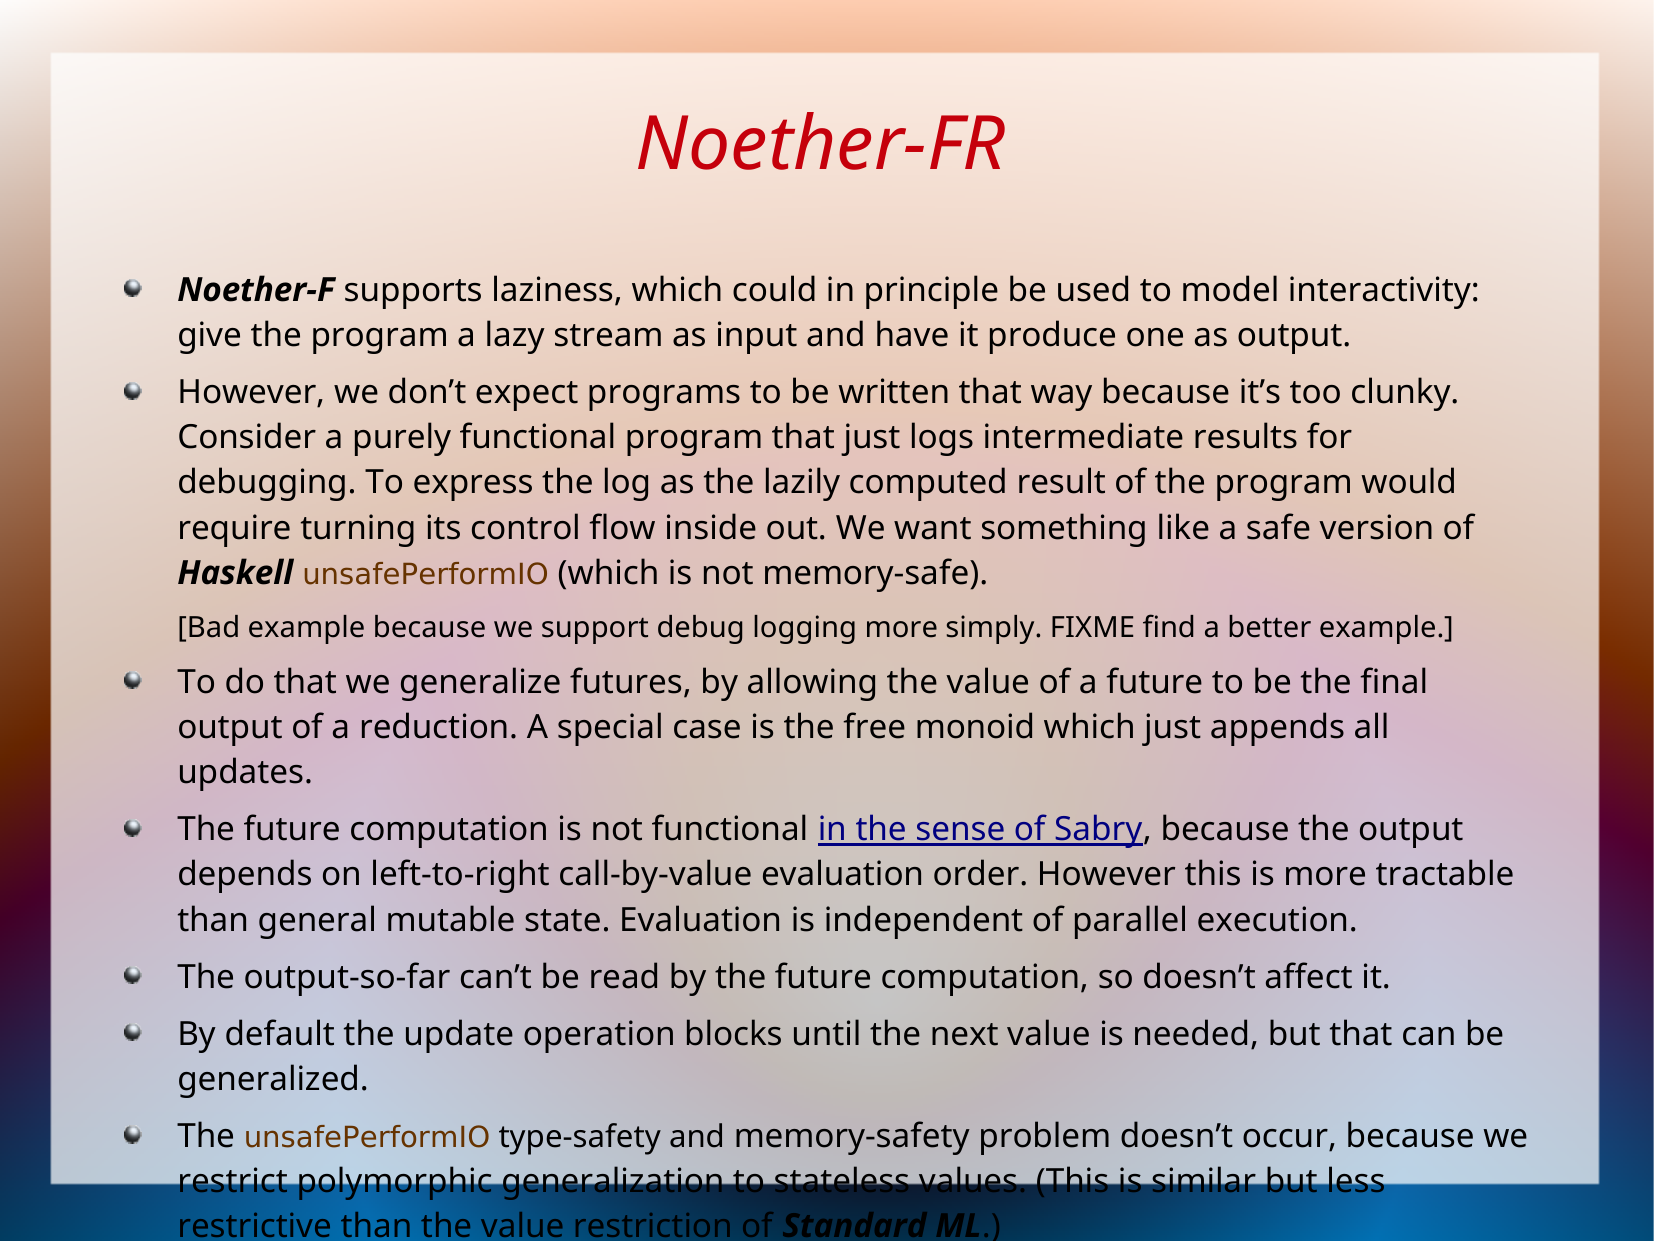

# Noether-FR
Noether-F supports laziness, which could in principle be used to model interactivity: give the program a lazy stream as input and have it produce one as output.
However, we don’t expect programs to be written that way because it’s too clunky. Consider a purely functional program that just logs intermediate results for debugging. To express the log as the lazily computed result of the program would require turning its control flow inside out. We want something like a safe version of Haskell unsafePerformIO (which is not memory-safe).
[Bad example because we support debug logging more simply. FIXME find a better example.]
To do that we generalize futures, by allowing the value of a future to be the final output of a reduction. A special case is the free monoid which just appends all updates.
The future computation is not functional in the sense of Sabry, because the output depends on left-to-right call‑by‑value evaluation order. However this is more tractable than general mutable state. Evaluation is independent of parallel execution.
The output‑so‑far can’t be read by the future computation, so doesn’t affect it.
By default the update operation blocks until the next value is needed, but that can be generalized.
The unsafePerformIO type-safety and memory-safety problem doesn’t occur, because we restrict polymorphic generalization to stateless values. (This is similar but less restrictive than the value restriction of Standard ML.)